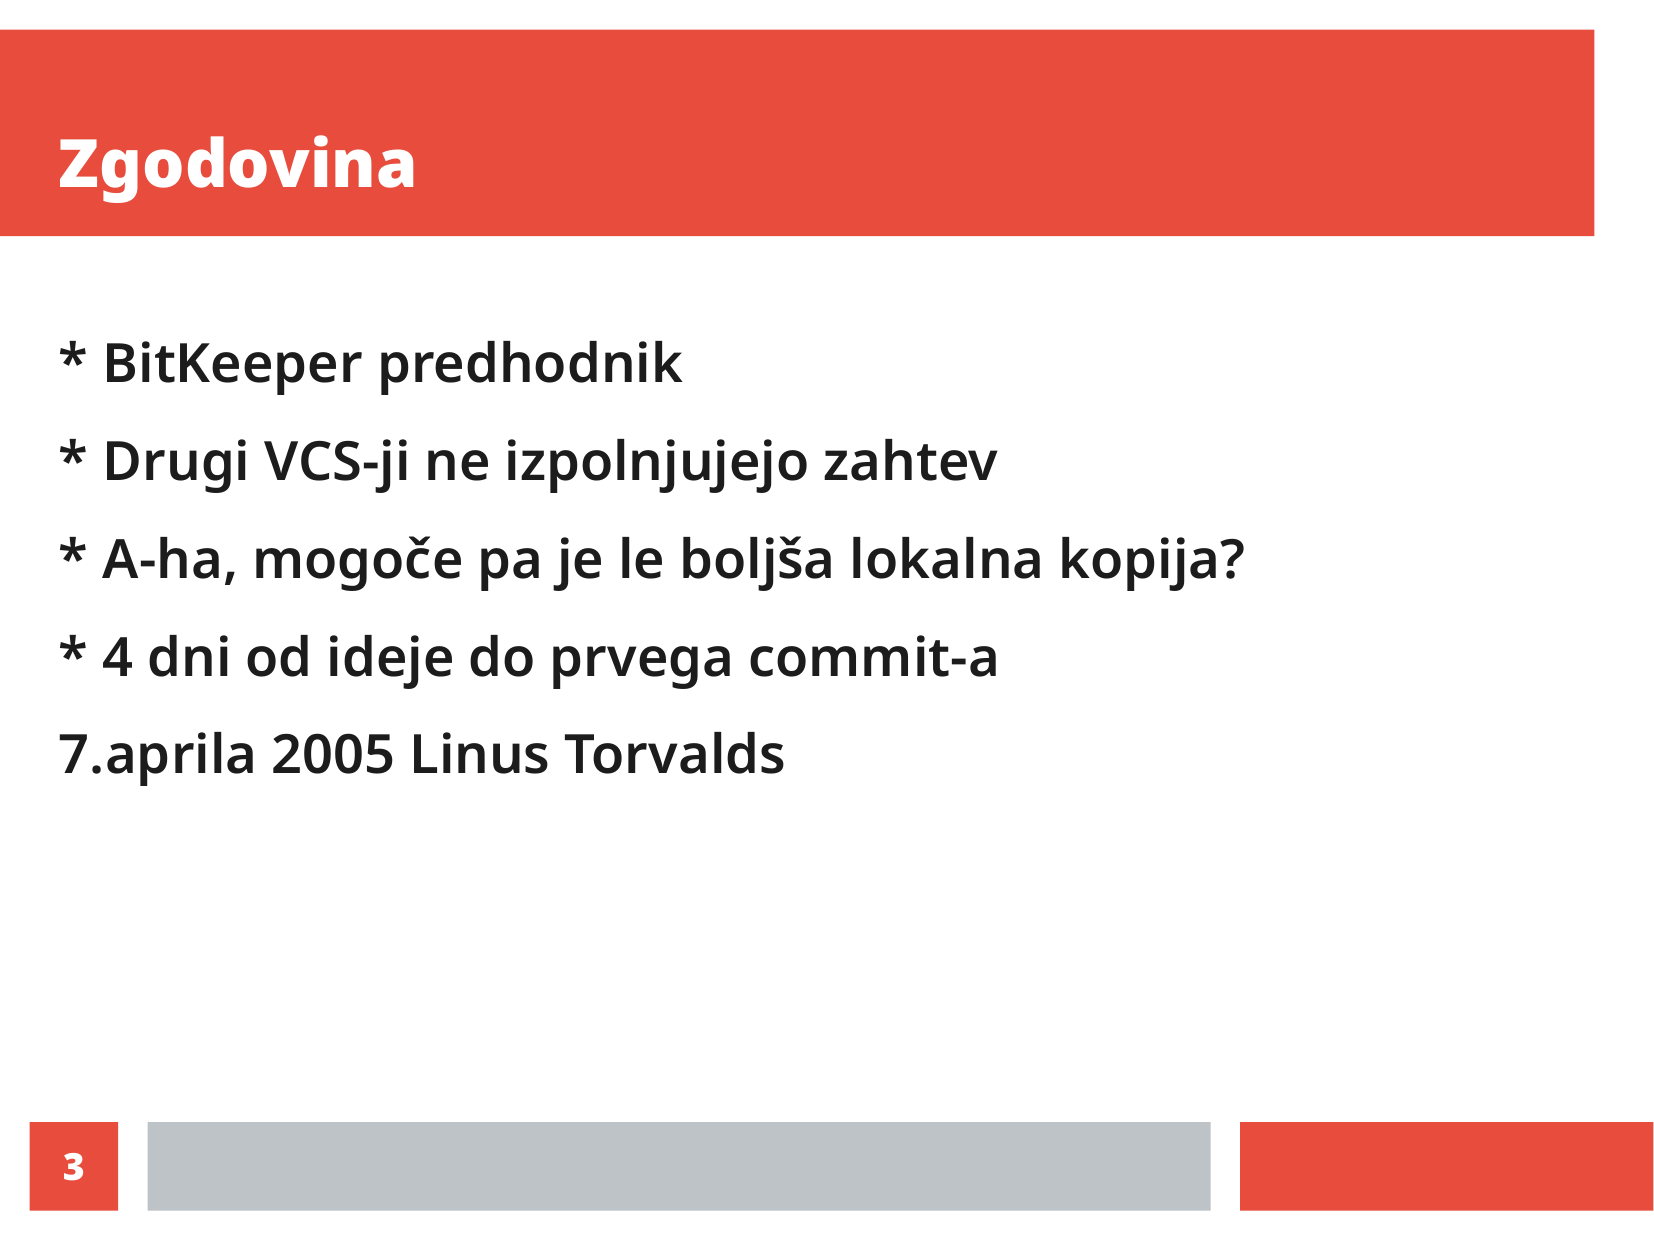

# Zgodovina
* BitKeeper predhodnik
* Drugi VCS-ji ne izpolnjujejo zahtev
* A-ha, mogoče pa je le boljša lokalna kopija?
* 4 dni od ideje do prvega commit-a
7.aprila 2005 Linus Torvalds
3